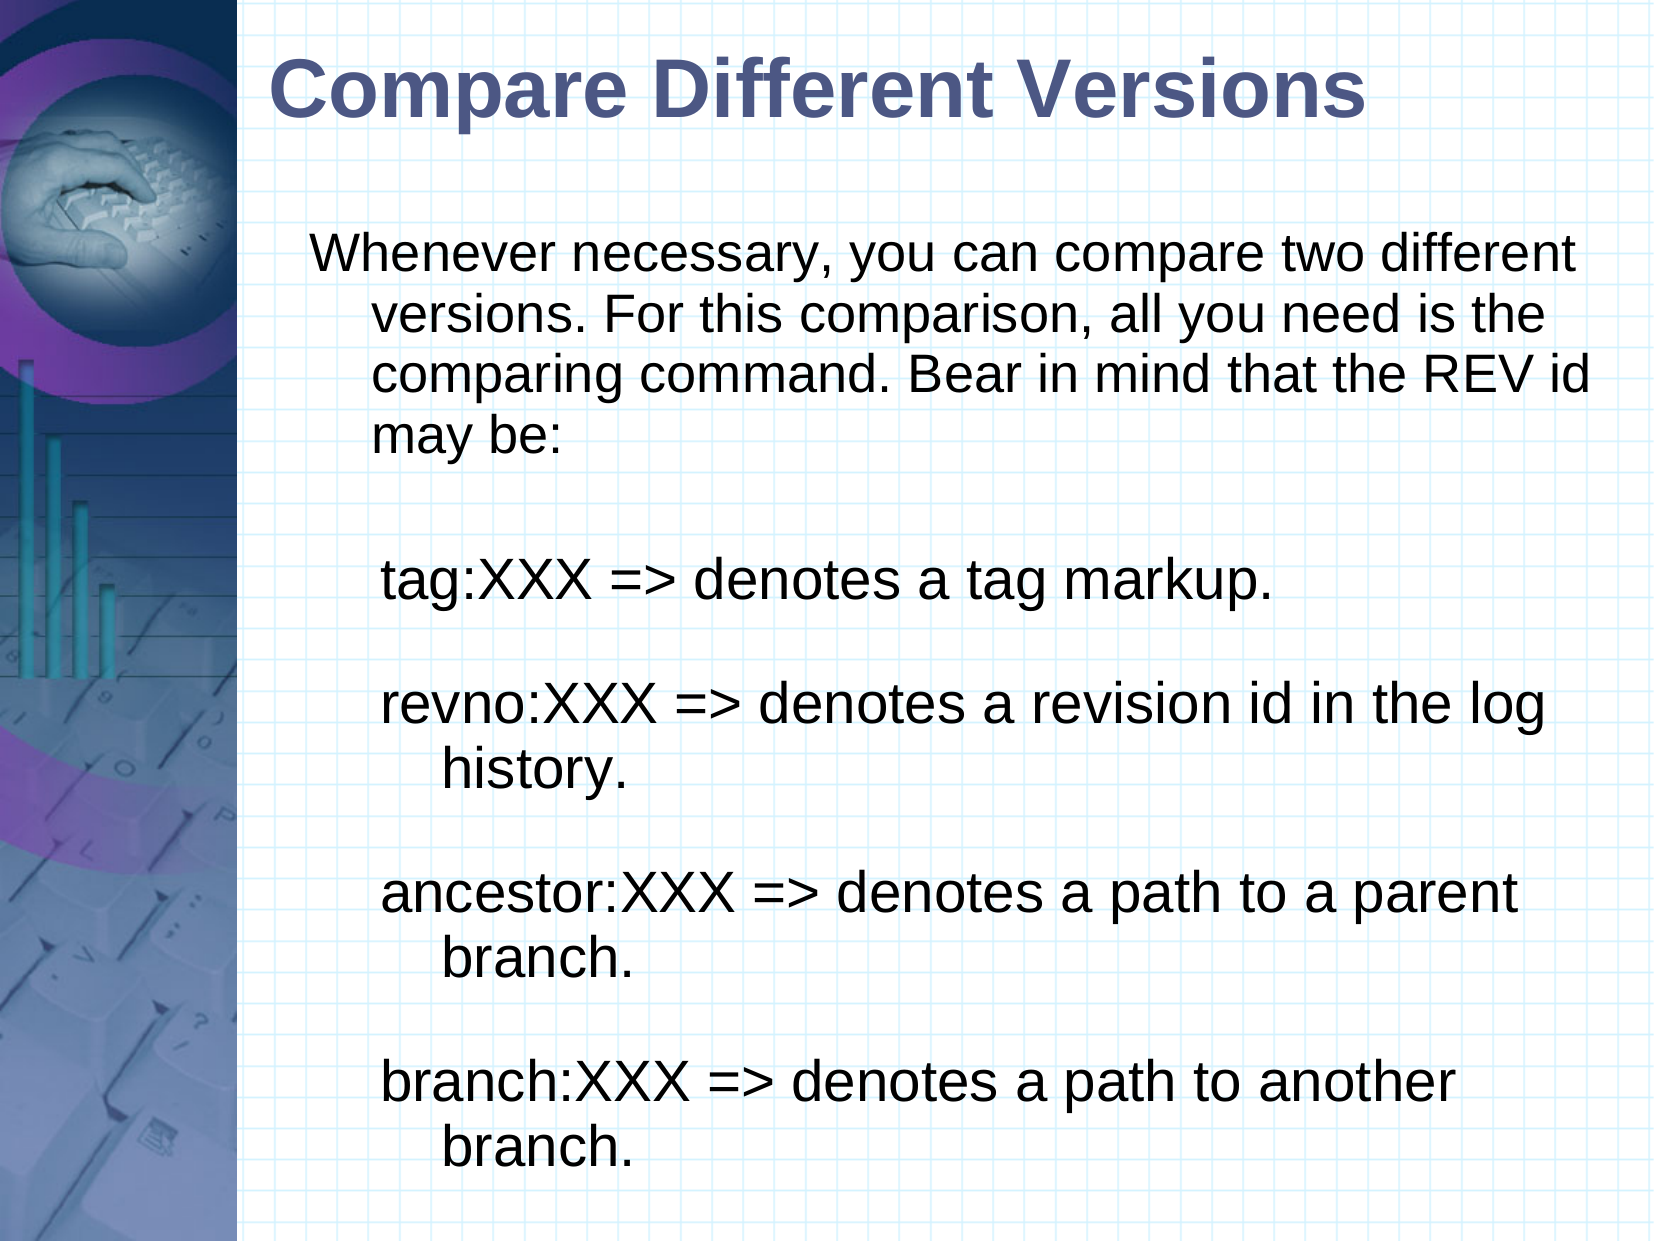

# Compare Different Versions
Whenever necessary, you can compare two different versions. For this comparison, all you need is the comparing command. Bear in mind that the REV id may be:
tag:XXX => denotes a tag markup.
revno:XXX => denotes a revision id in the log history.
ancestor:XXX => denotes a path to a parent branch.
branch:XXX => denotes a path to another branch.